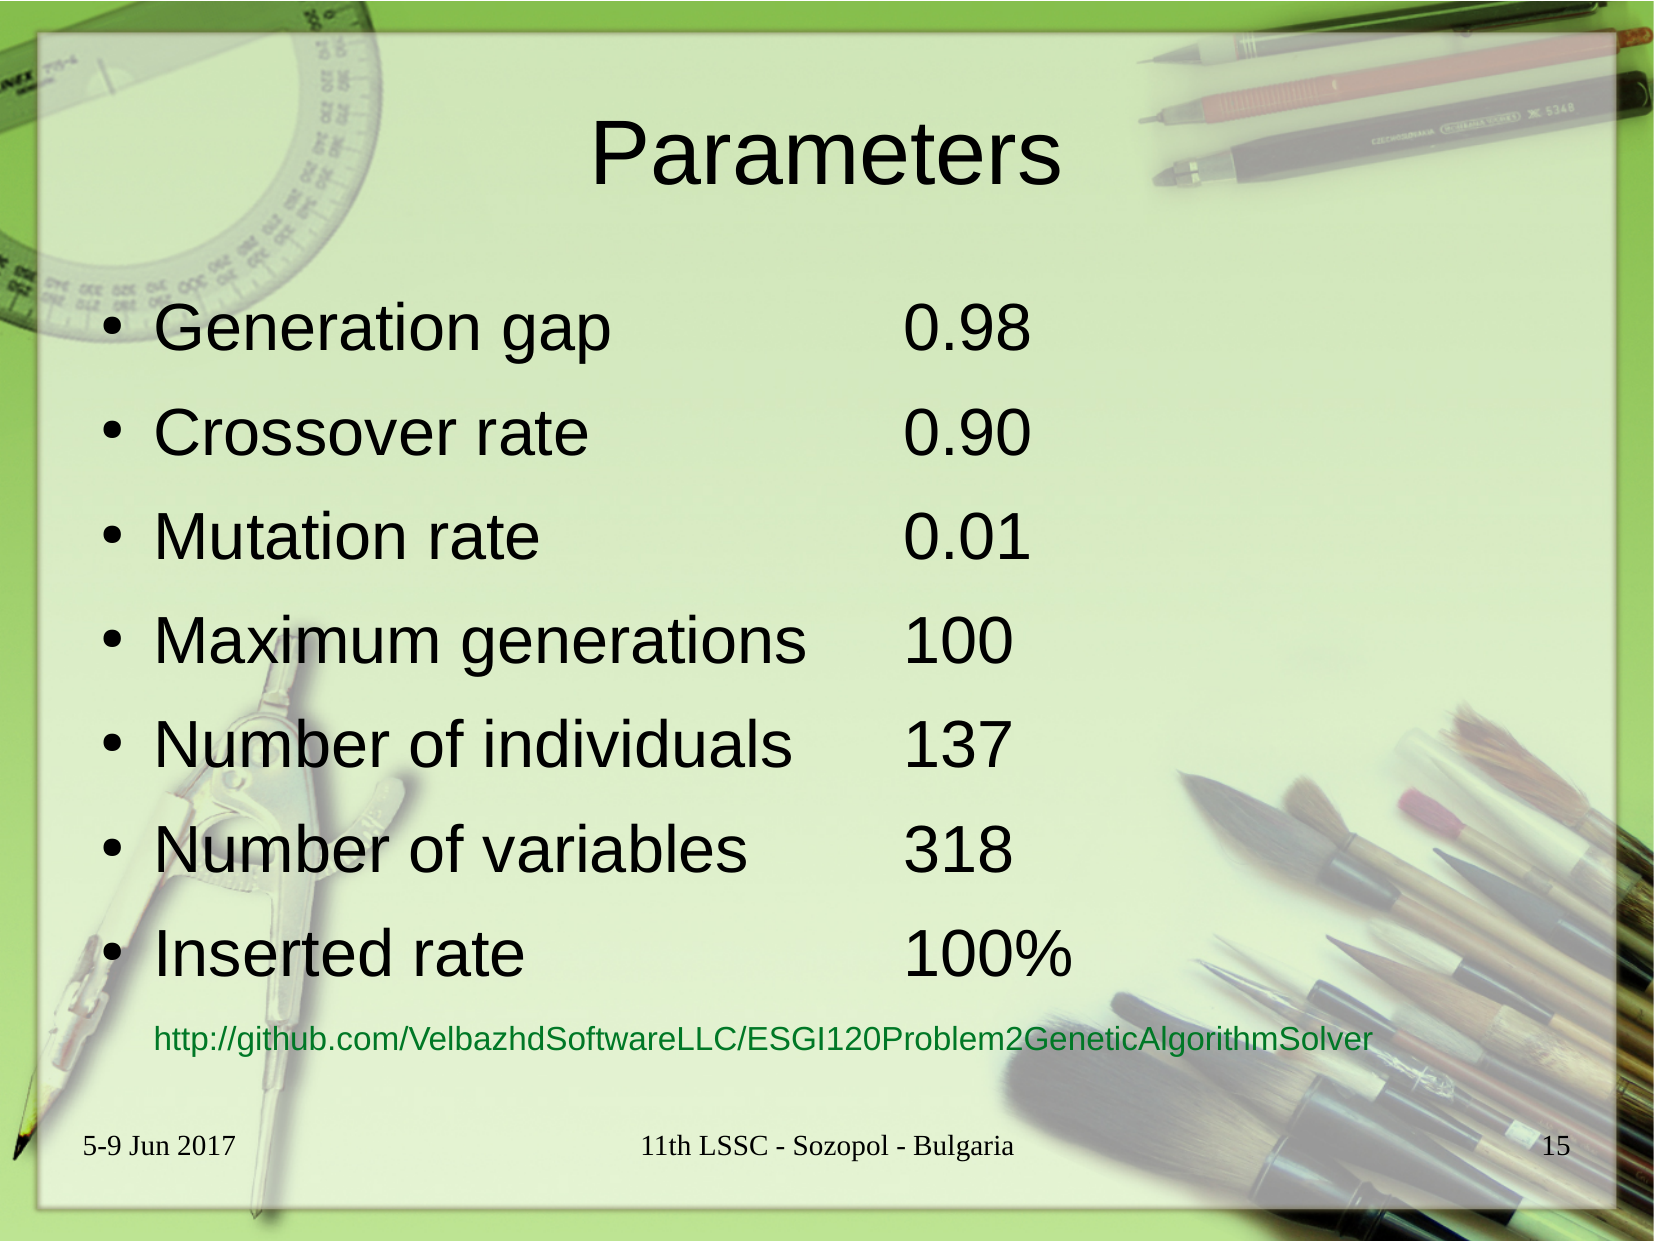

# Parameters
Generation gap				0.98
Crossover rate					0.90
Mutation rate					0.01
Maximum generations		100
Number of individuals		137
Number of variables			318
Inserted rate						100%
http://github.com/VelbazhdSoftwareLLC/ESGI120Problem2GeneticAlgorithmSolver
5-9 Jun 2017
11th LSSC - Sozopol - Bulgaria
15